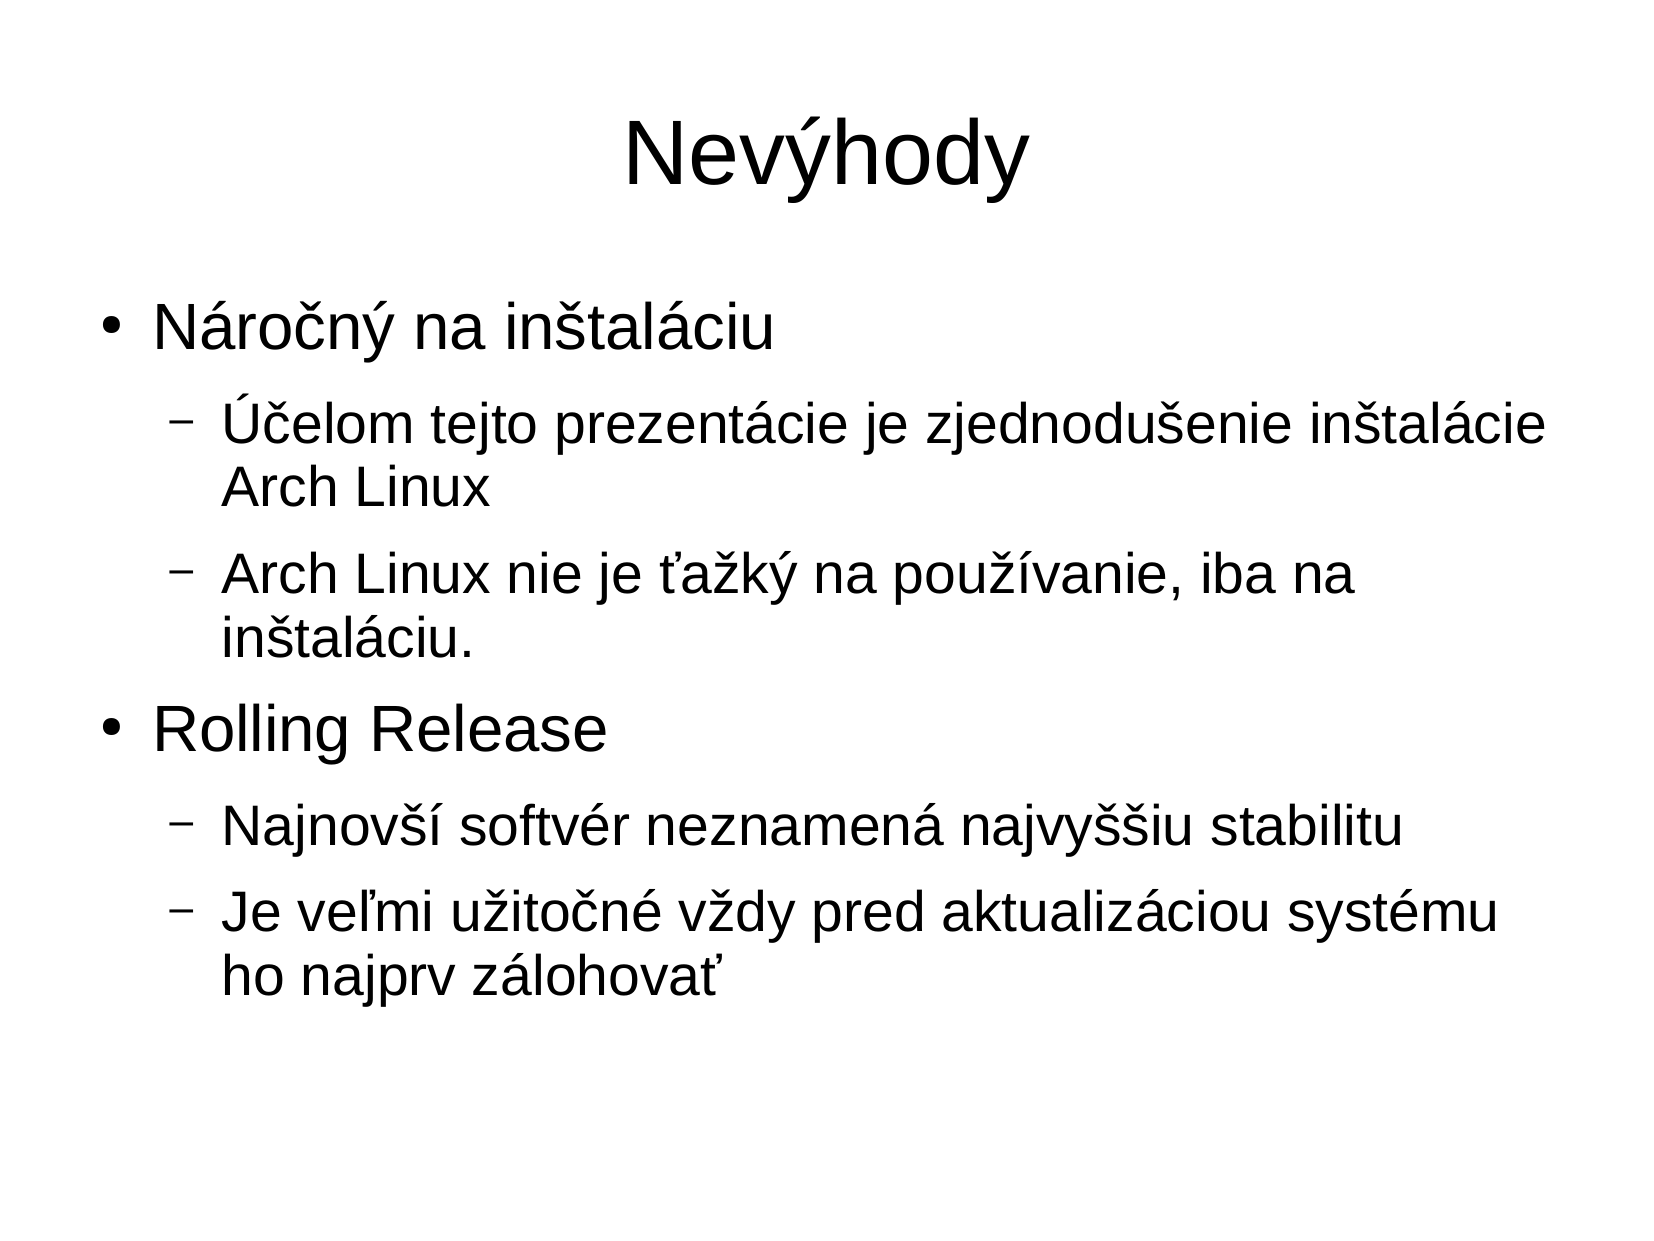

# Nevýhody
Náročný na inštaláciu
Účelom tejto prezentácie je zjednodušenie inštalácie Arch Linux
Arch Linux nie je ťažký na používanie, iba na inštaláciu.
Rolling Release
Najnovší softvér neznamená najvyššiu stabilitu
Je veľmi užitočné vždy pred aktualizáciou systému ho najprv zálohovať